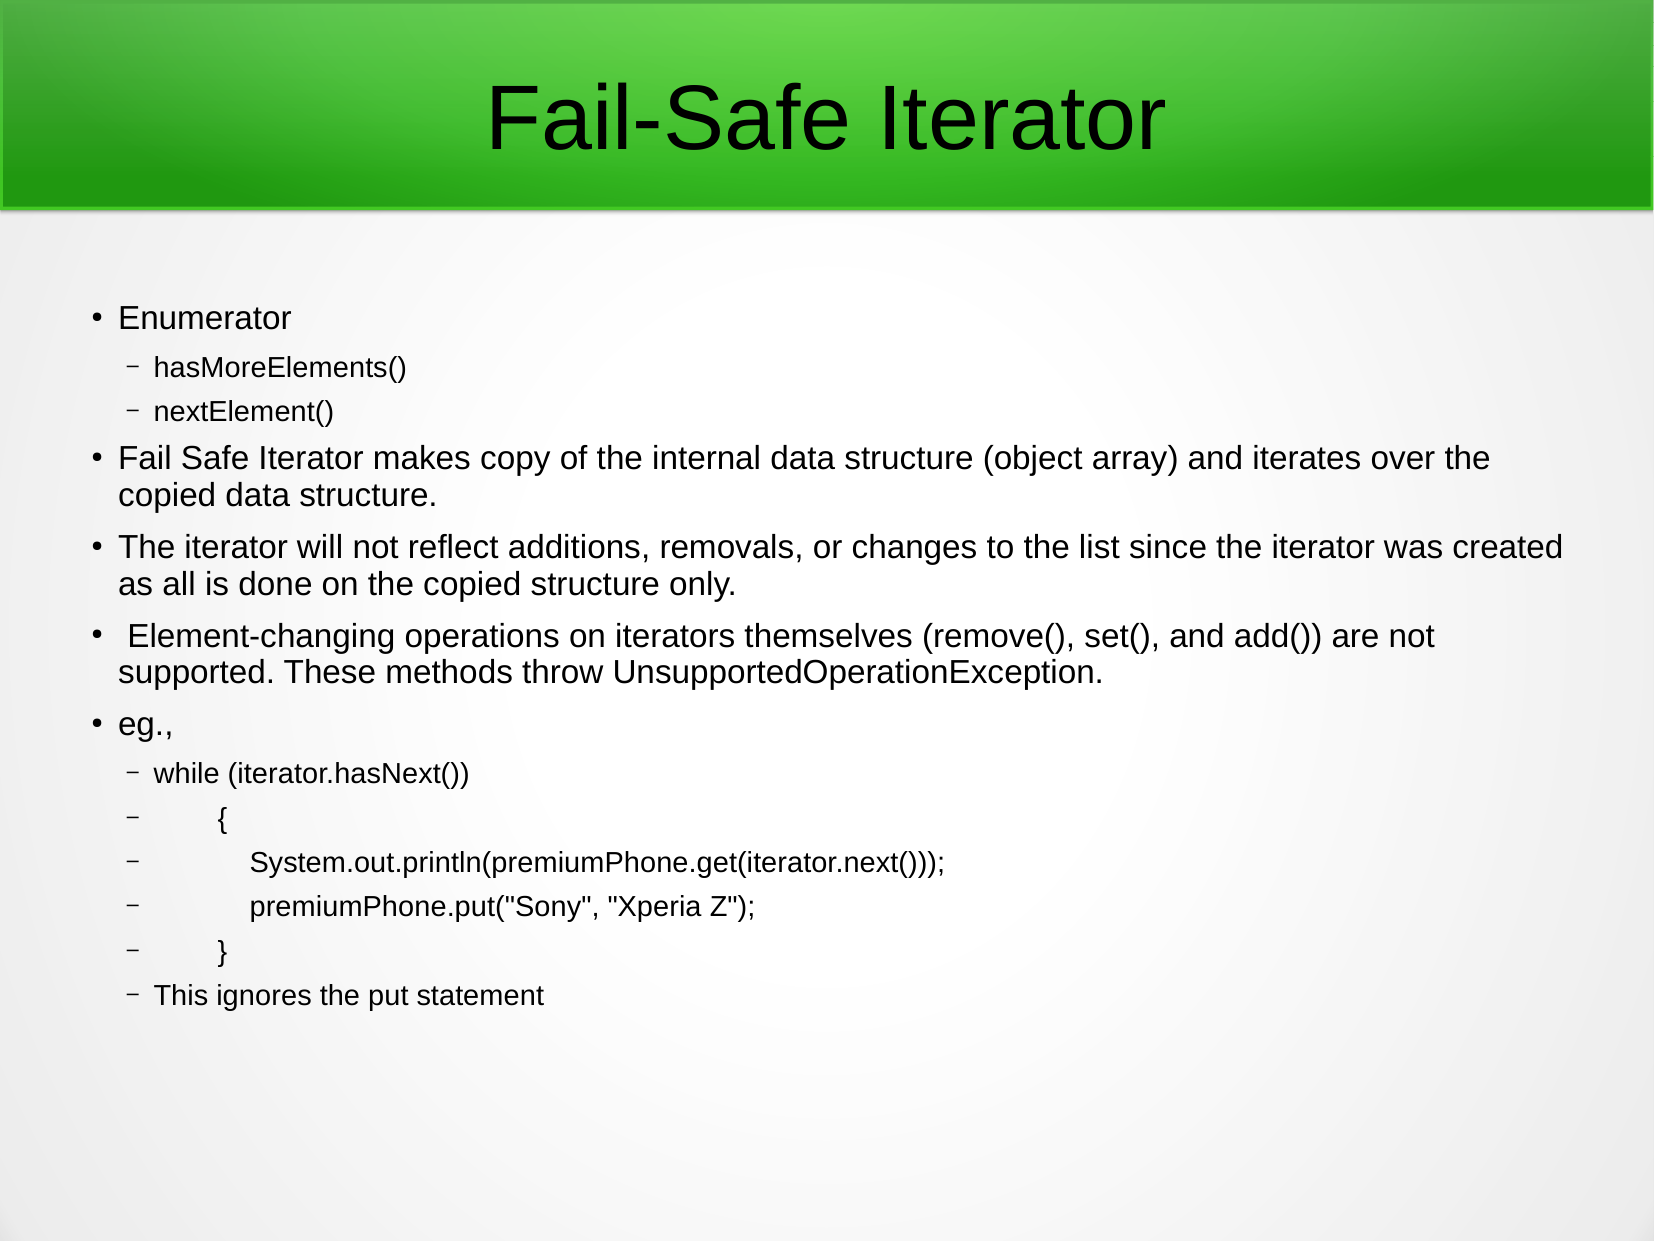

# Fail-Safe Iterator
Enumerator
hasMoreElements()
nextElement()
Fail Safe Iterator makes copy of the internal data structure (object array) and iterates over the copied data structure.
The iterator will not reflect additions, removals, or changes to the list since the iterator was created as all is done on the copied structure only.
 Element-changing operations on iterators themselves (remove(), set(), and add()) are not supported. These methods throw UnsupportedOperationException.
eg.,
while (iterator.hasNext())
 {
 System.out.println(premiumPhone.get(iterator.next()));
 premiumPhone.put("Sony", "Xperia Z");
 }
This ignores the put statement